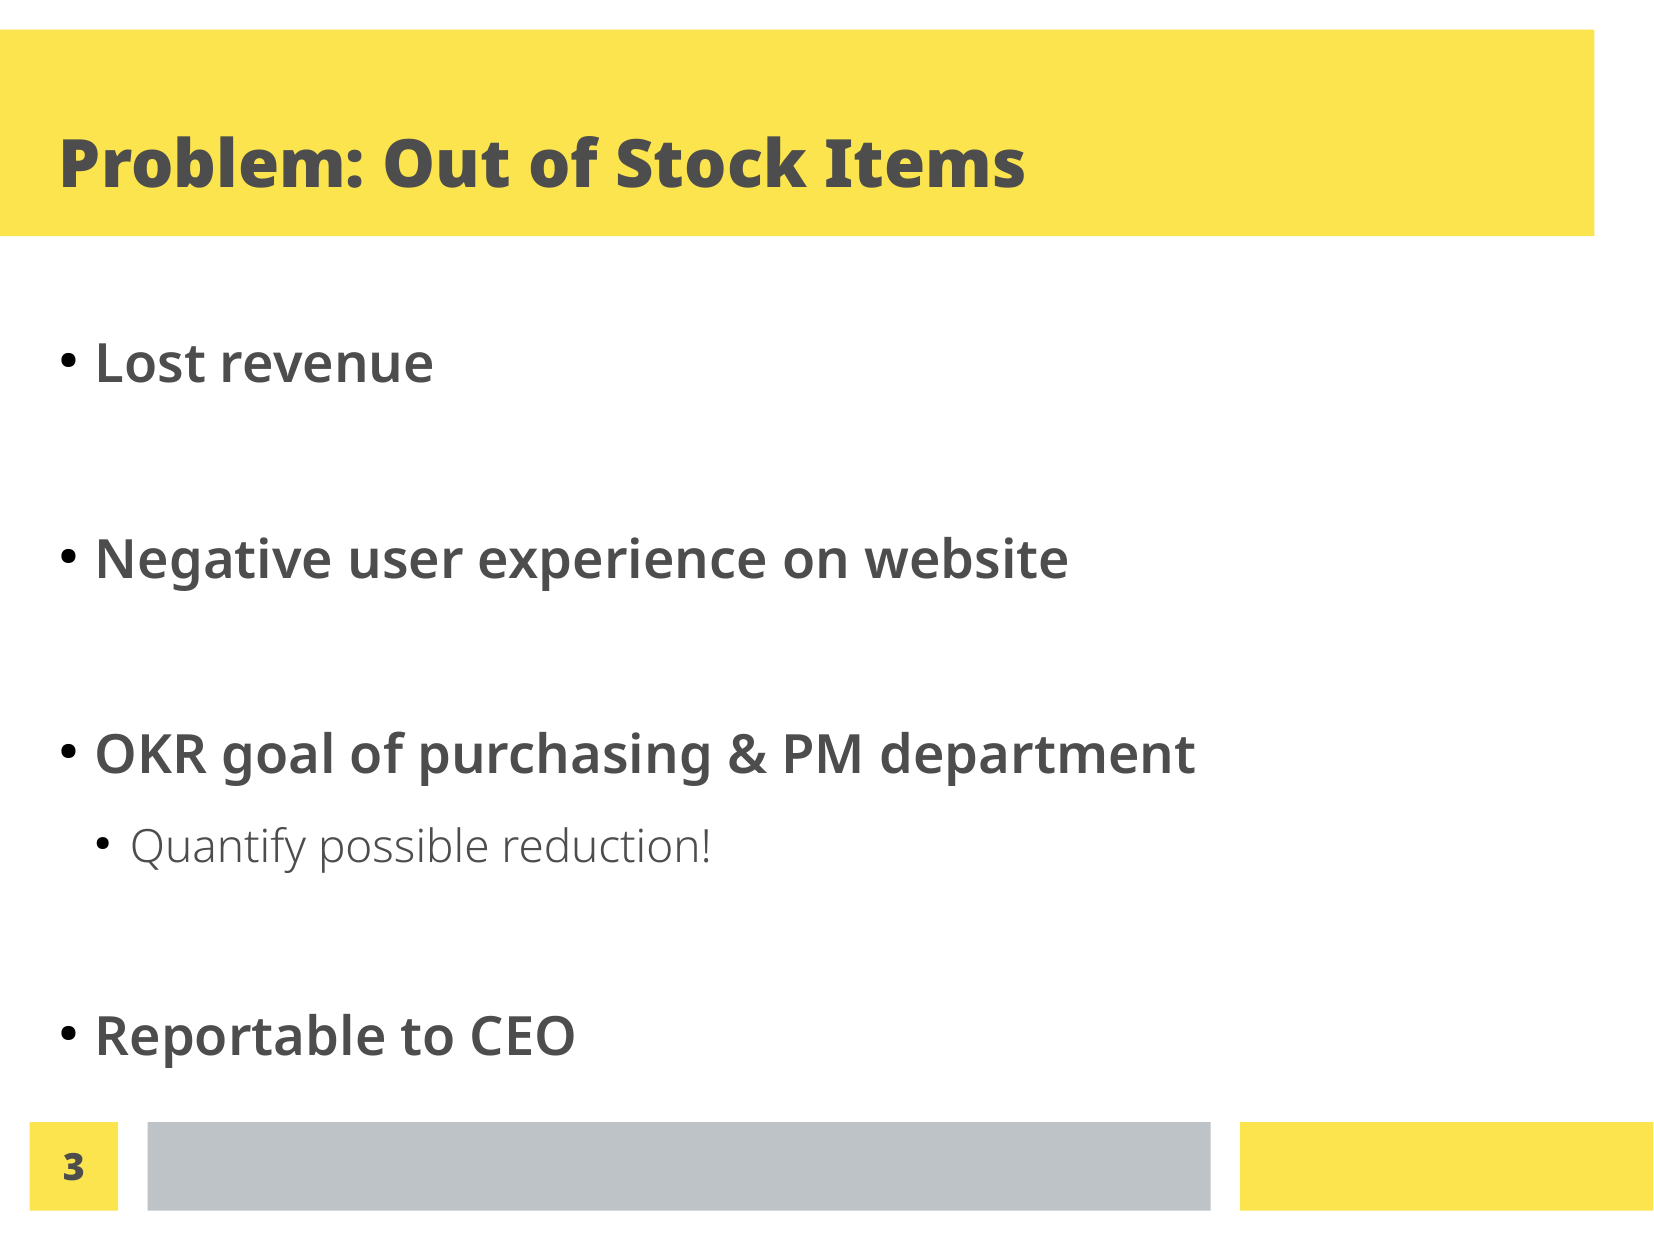

# Problem: Out of Stock Items
Lost revenue
Negative user experience on website
OKR goal of purchasing & PM department
Quantify possible reduction!
Reportable to CEO
3